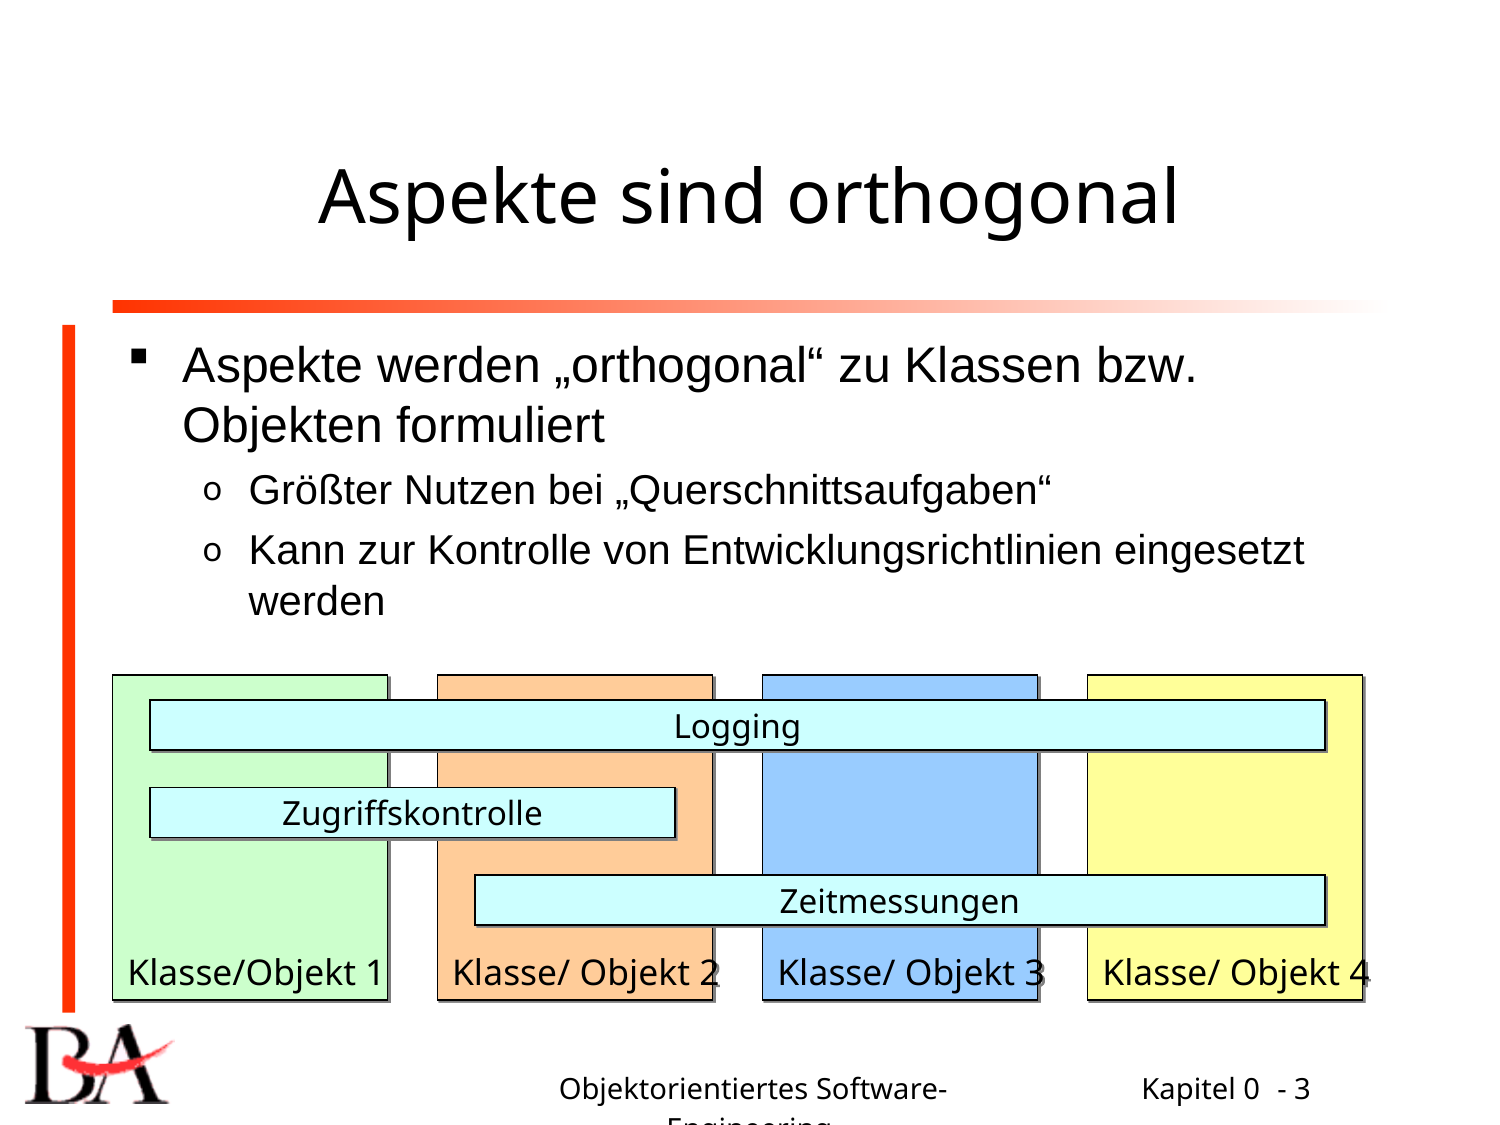

# Aspekte sind orthogonal
Aspekte werden „orthogonal“ zu Klassen bzw. Objekten formuliert
Größter Nutzen bei „Querschnittsaufgaben“
Kann zur Kontrolle von Entwicklungsrichtlinien eingesetzt werden
Klasse/Objekt 1
Klasse/ Objekt 2
Klasse/ Objekt 3
Klasse/ Objekt 4
Logging
Zugriffskontrolle
Zeitmessungen
3